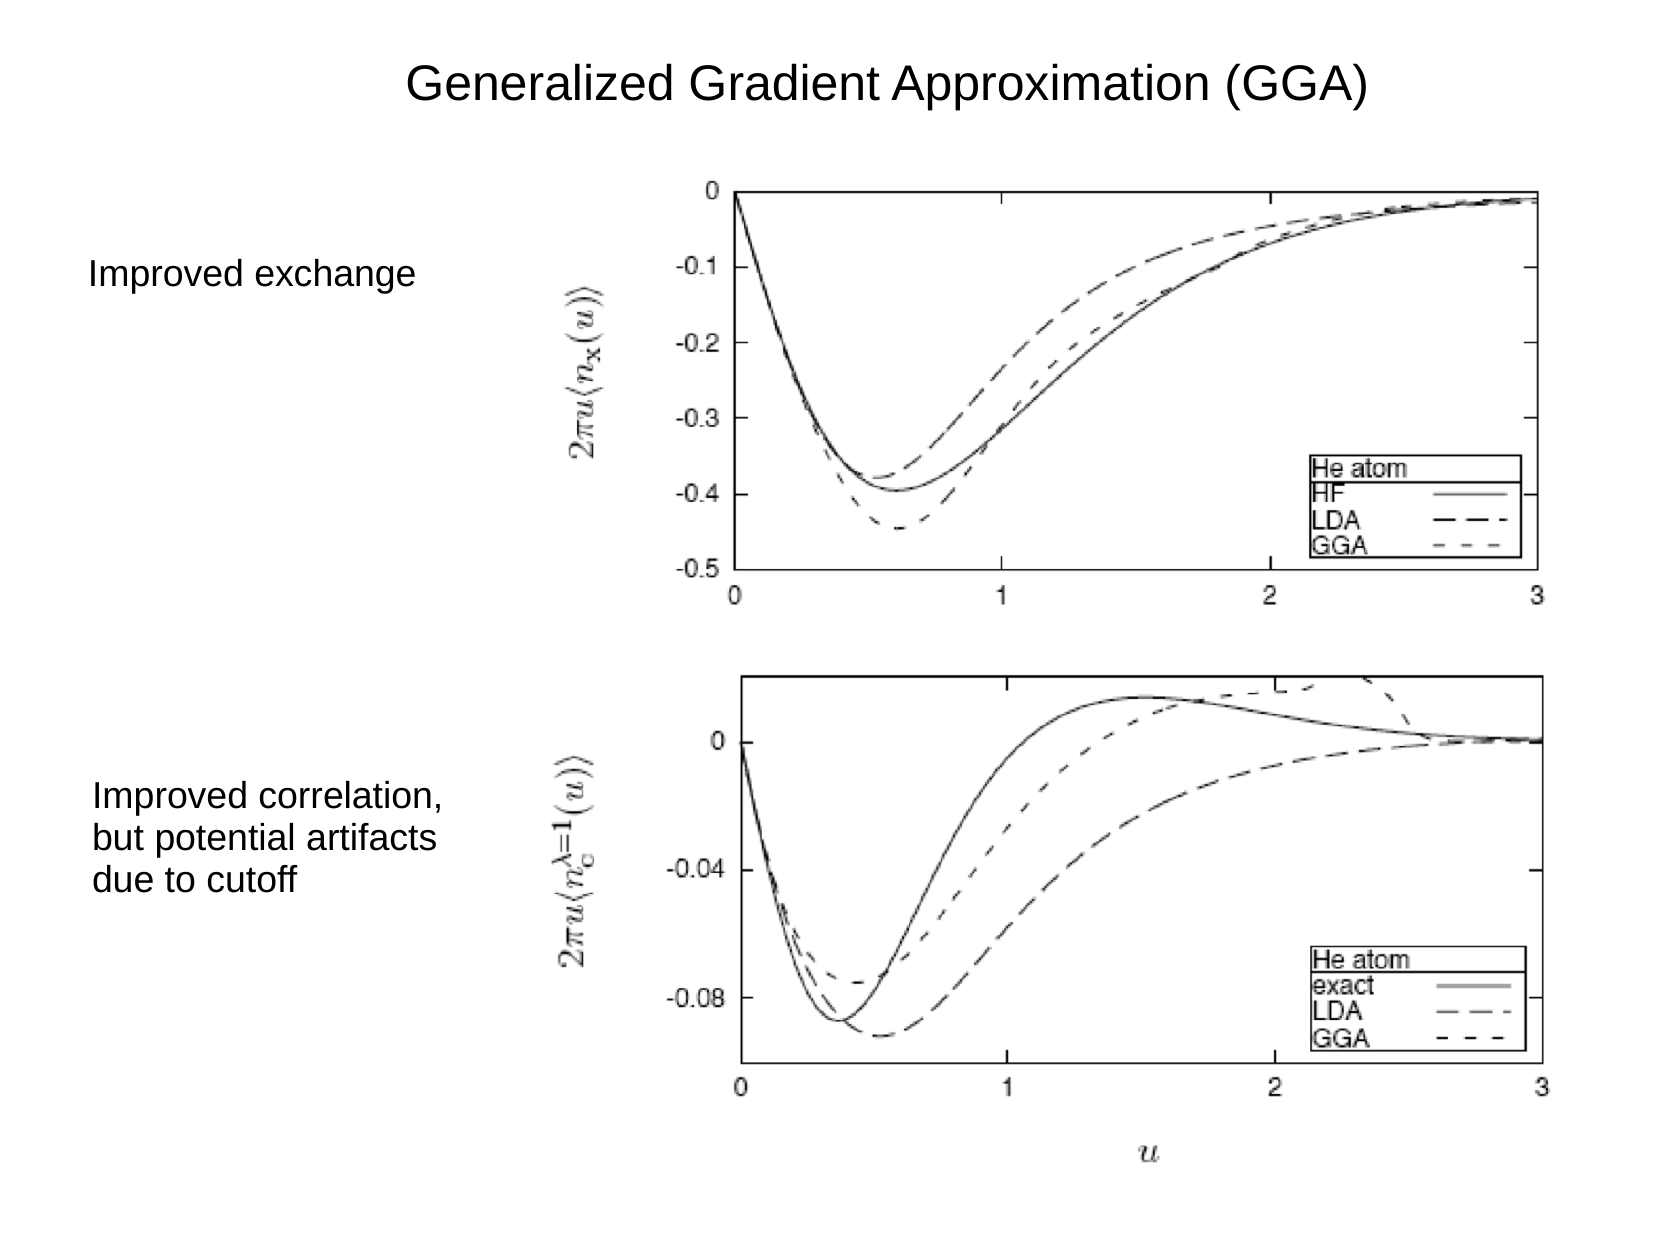

Generalized Gradient Approximation (GGA)
Improved exchange
Improved correlation,
but potential artifacts
due to cutoff